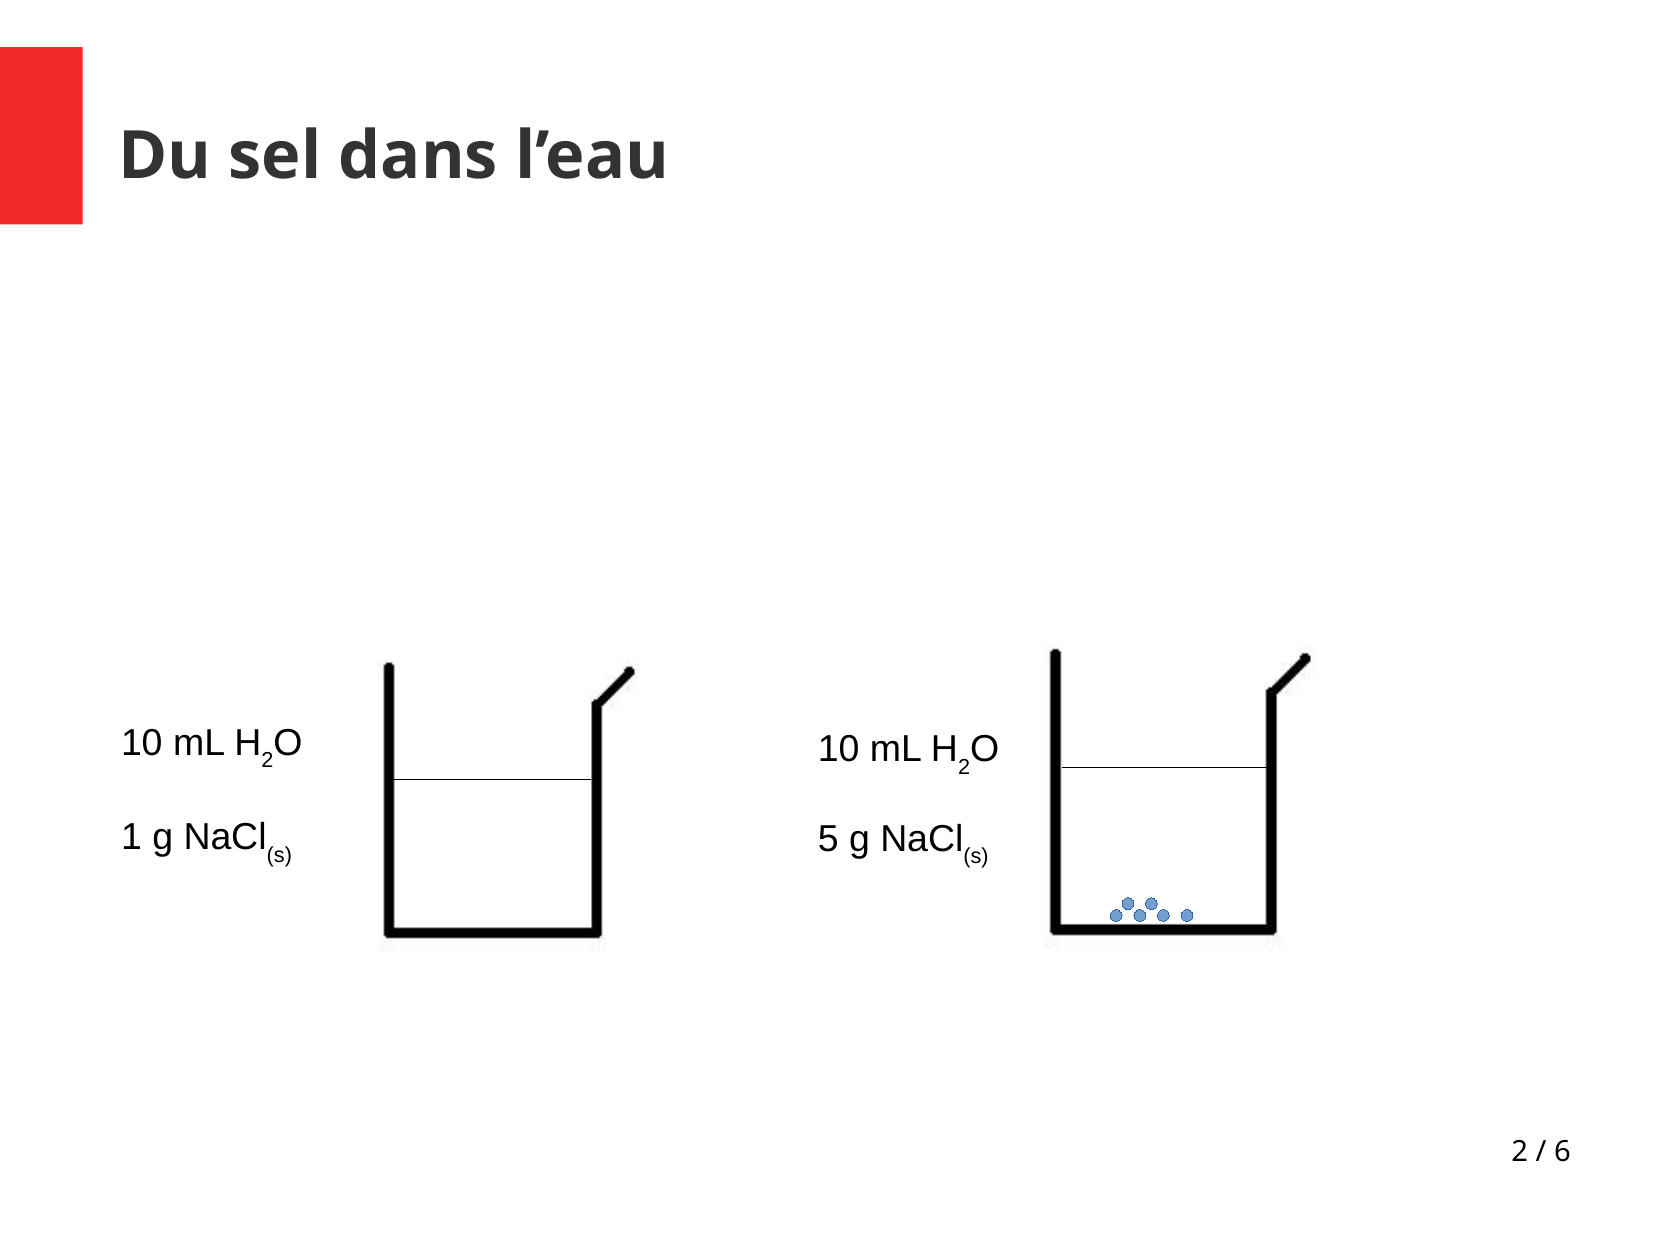

# Du sel dans l’eau
10 mL H2O
10 mL H2O
1 g NaCl(s)
5 g NaCl(s)
2